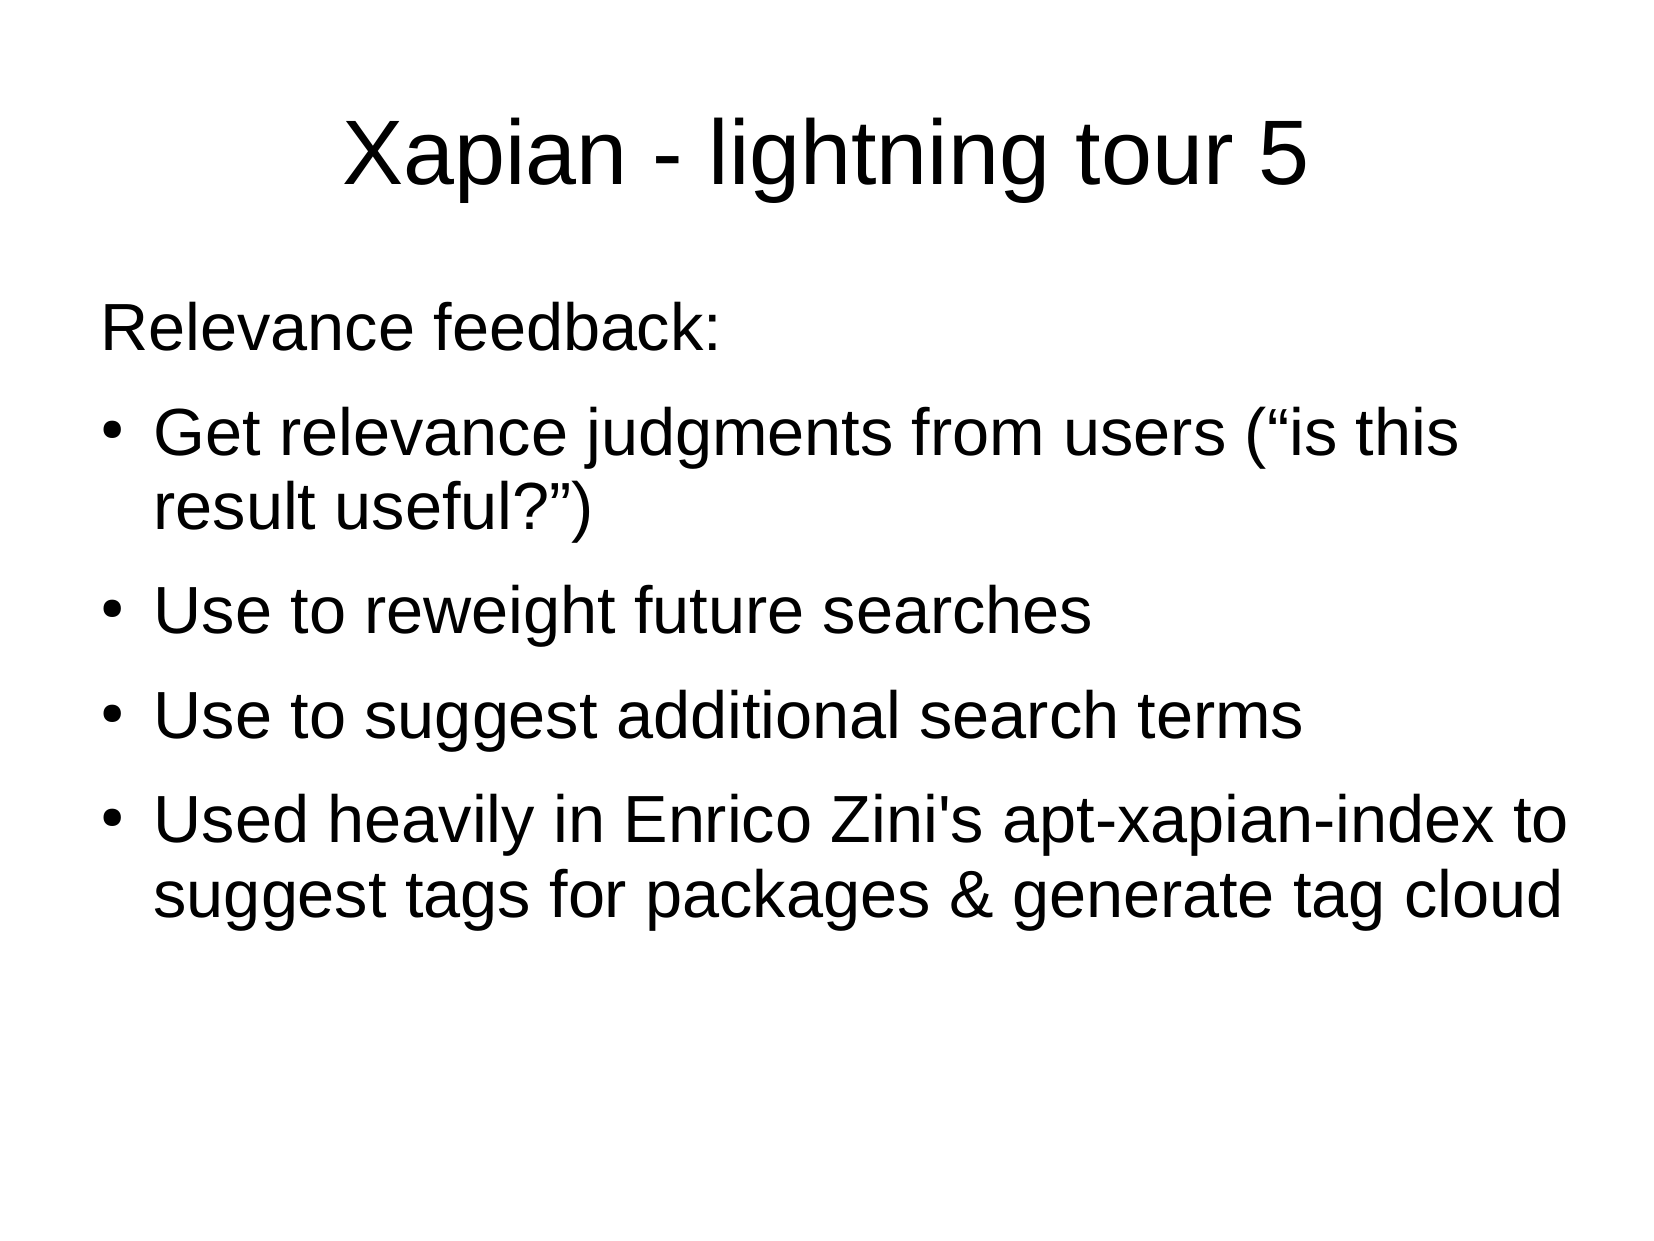

# Xapian - lightning tour 5
Relevance feedback:
Get relevance judgments from users (“is this result useful?”)
Use to reweight future searches
Use to suggest additional search terms
Used heavily in Enrico Zini's apt-xapian-index to suggest tags for packages & generate tag cloud